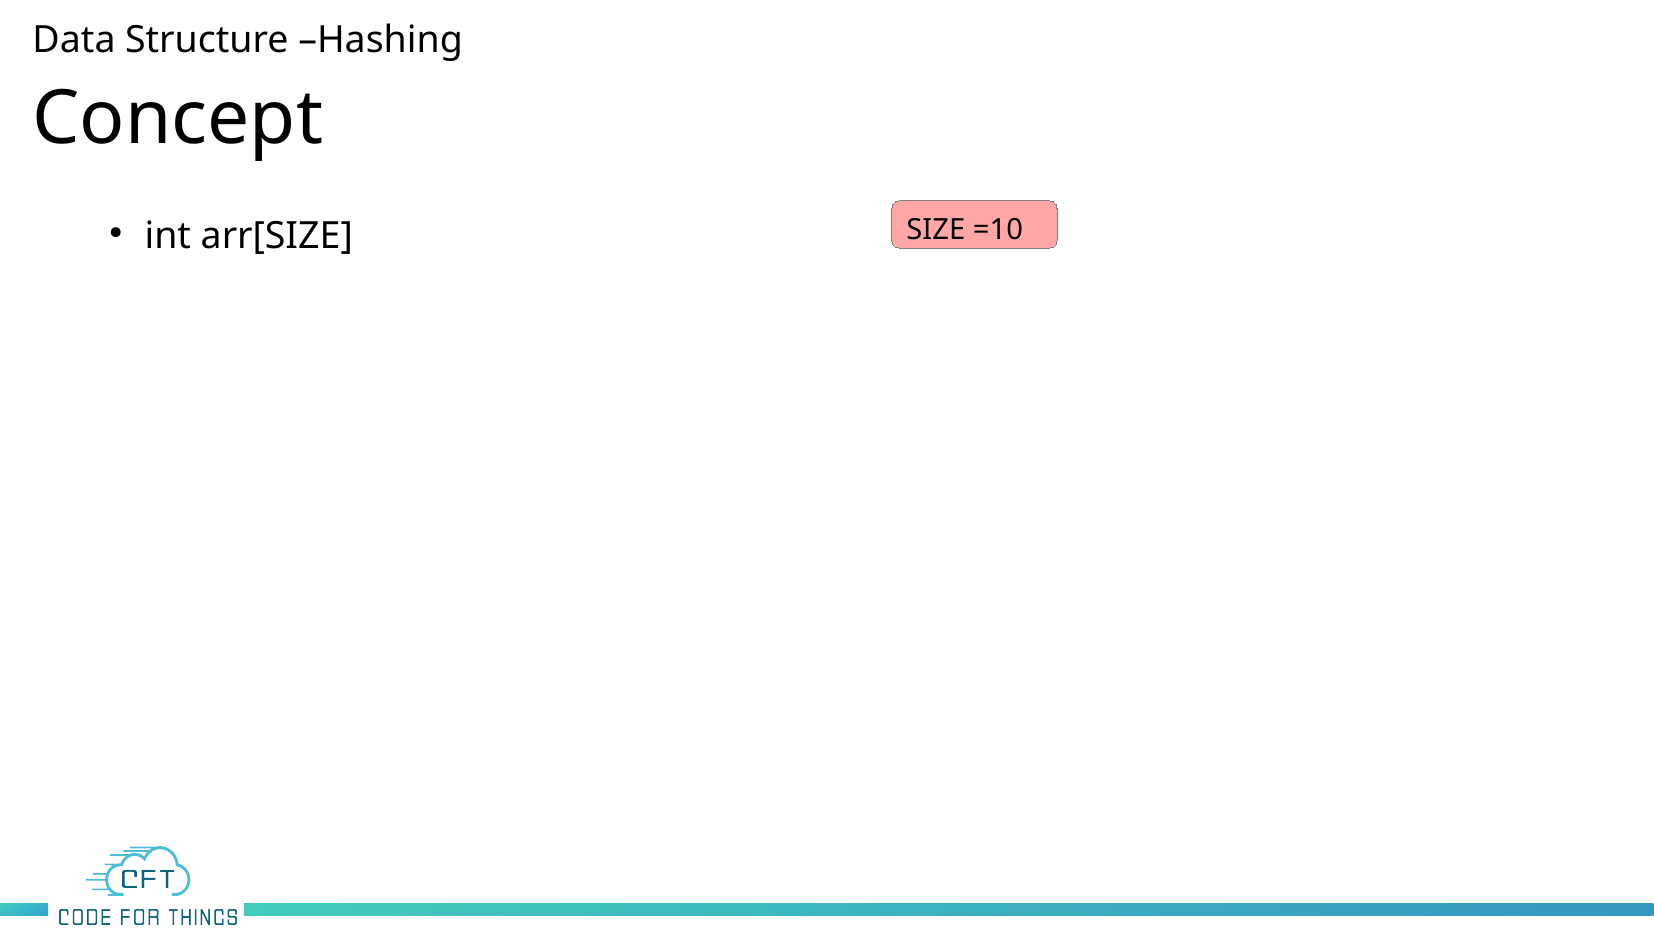

# Data Structure –Hashing Concept
SIZE =10
int arr[SIZE]